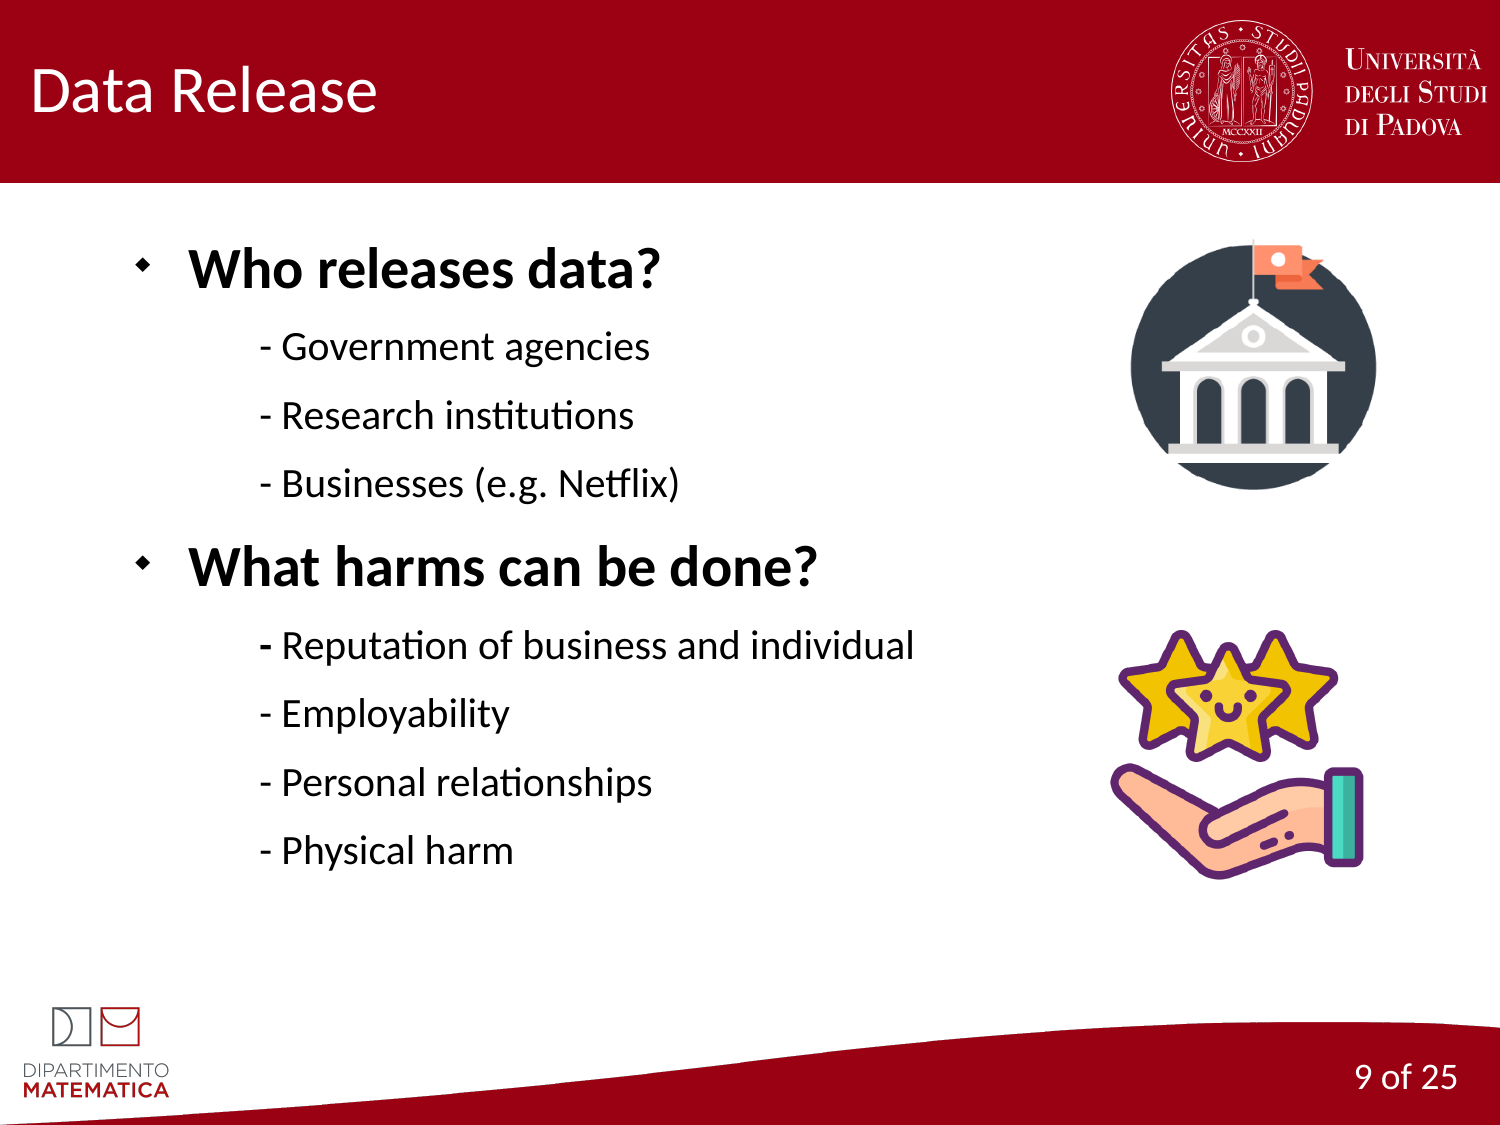

# Data Release
Who releases data?
- Government agencies
- Research institutions
- Businesses (e.g. Netflix)
What harms can be done?
- Reputation of business and individual
- Employability
- Personal relationships
- Physical harm
 of 25